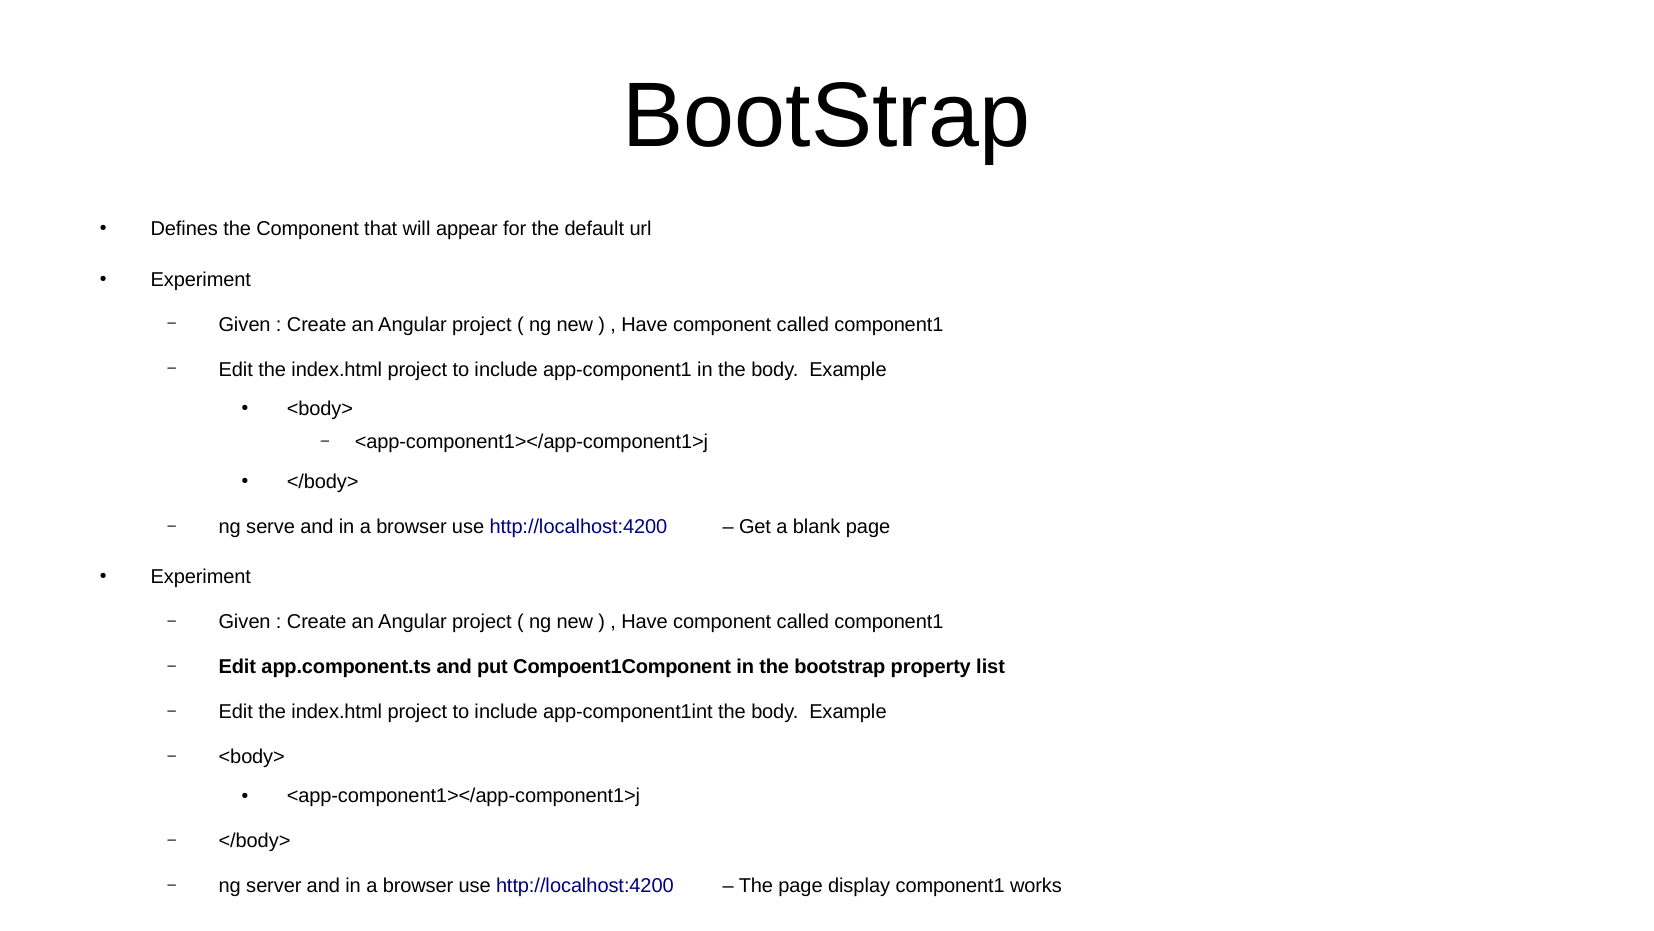

# BootStrap
Defines the Component that will appear for the default url
Experiment
Given : Create an Angular project ( ng new ) , Have component called component1
Edit the index.html project to include app-component1 in the body. Example
<body>
<app-component1></app-component1>j
</body>
ng serve and in a browser use http://localhost:4200		– Get a blank page
Experiment
Given : Create an Angular project ( ng new ) , Have component called component1
Edit app.component.ts and put Compoent1Component in the bootstrap property list
Edit the index.html project to include app-component1int the body. Example
<body>
<app-component1></app-component1>j
</body>
ng server and in a browser use http://localhost:4200		– The page display component1 works